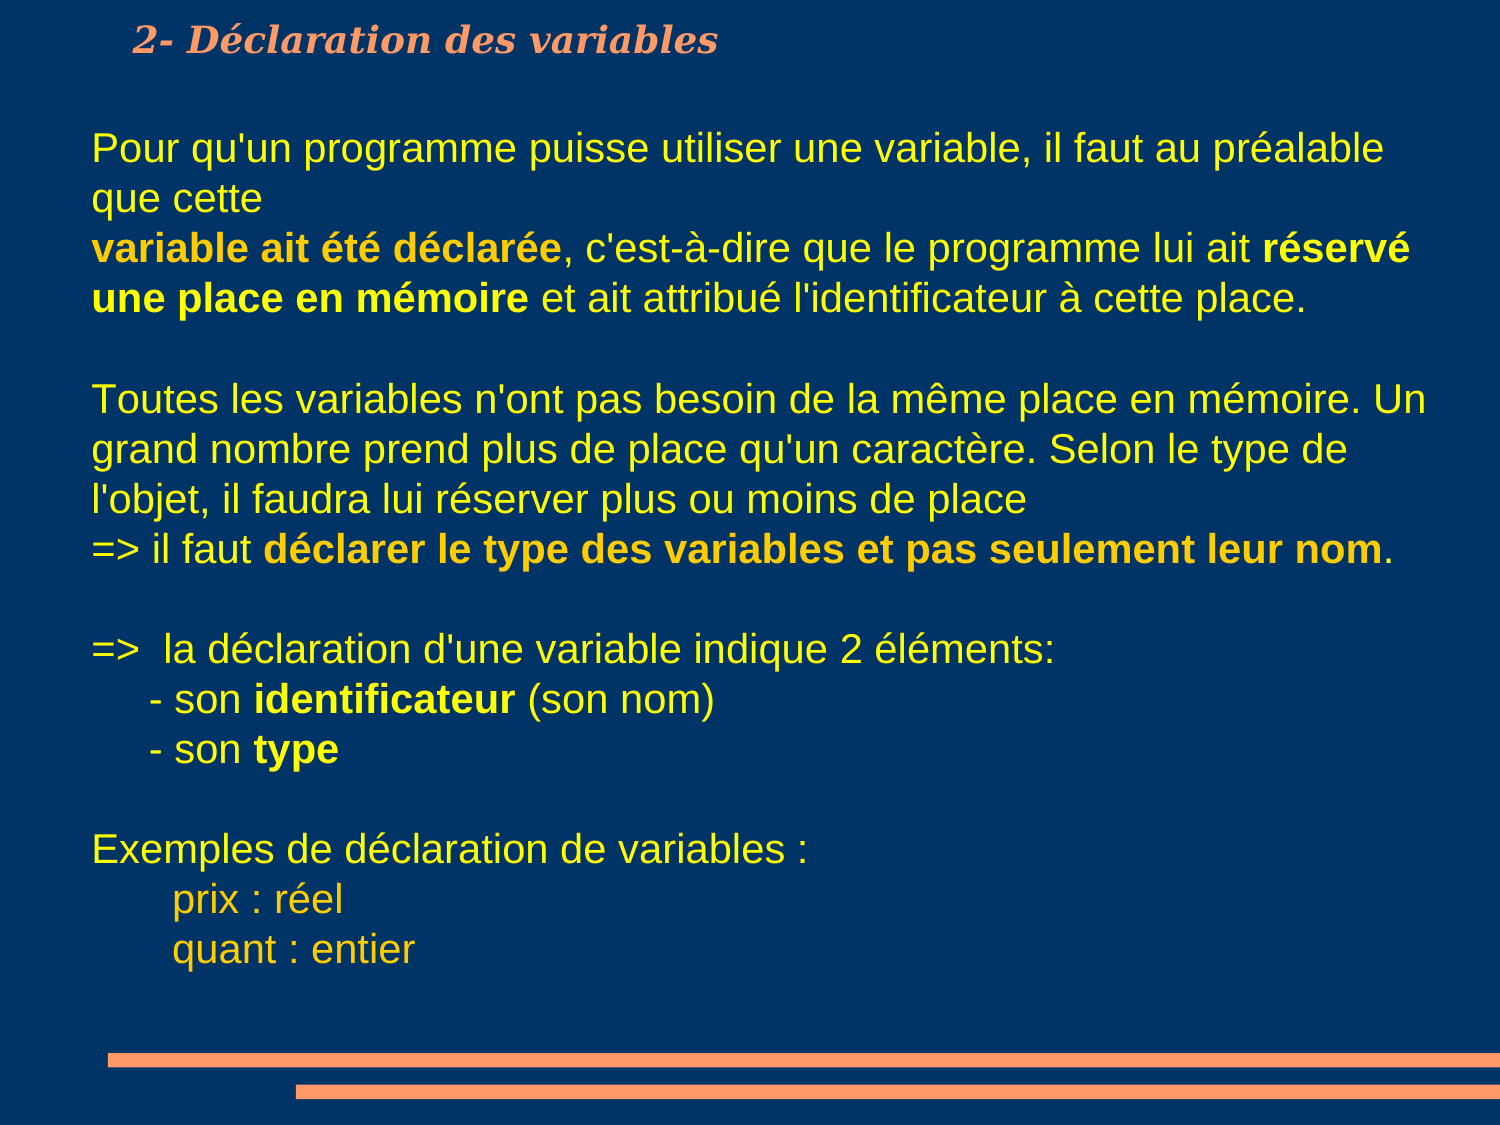

# 2- Déclaration des variables
Pour qu'un programme puisse utiliser une variable, il faut au préalable que cette
variable ait été déclarée, c'est-à-dire que le programme lui ait réservé une place en mémoire et ait attribué l'identificateur à cette place.
Toutes les variables n'ont pas besoin de la même place en mémoire. Un
grand nombre prend plus de place qu'un caractère. Selon le type de l'objet, il faudra lui réserver plus ou moins de place
=> il faut déclarer le type des variables et pas seulement leur nom.
=> la déclaration d'une variable indique 2 éléments:
 - son identificateur (son nom)
 - son type
Exemples de déclaration de variables :
 prix : réel
 quant : entier